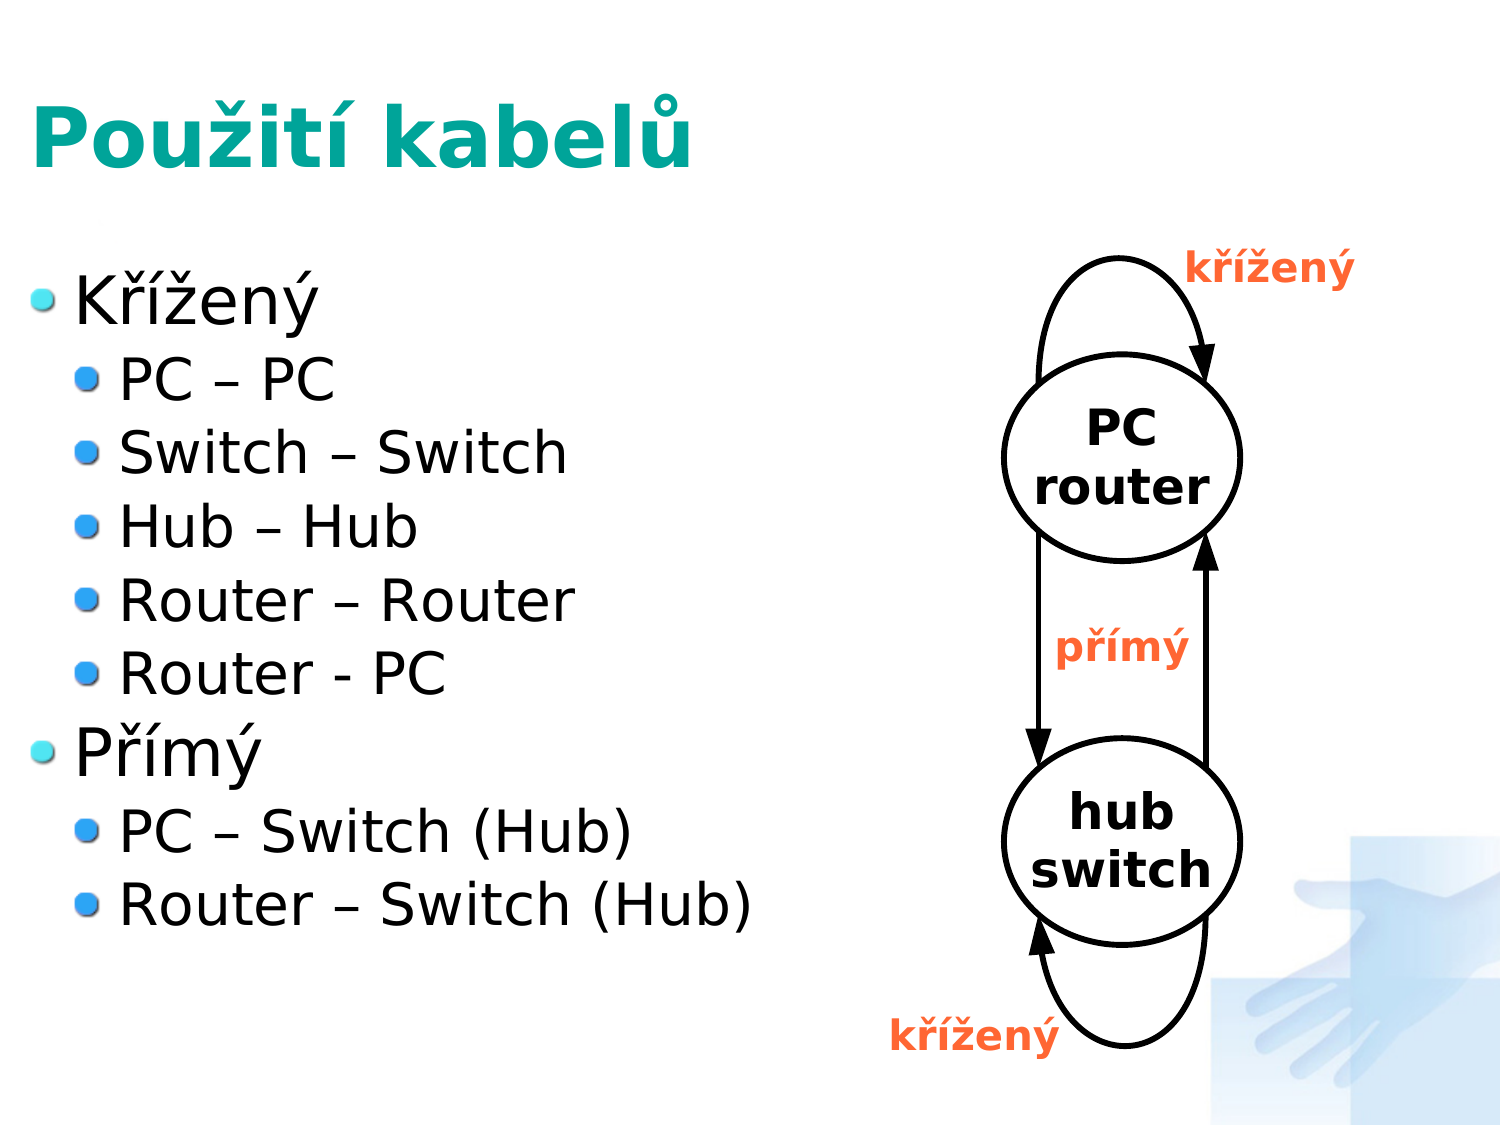

# Použití kabelů
křížený
Křížený
PC – PC
Switch – Switch
Hub – Hub
Router – Router
Router - PC
Přímý
PC – Switch (Hub)
Router – Switch (Hub)
PC
router
přímý
hub
switch
křížený